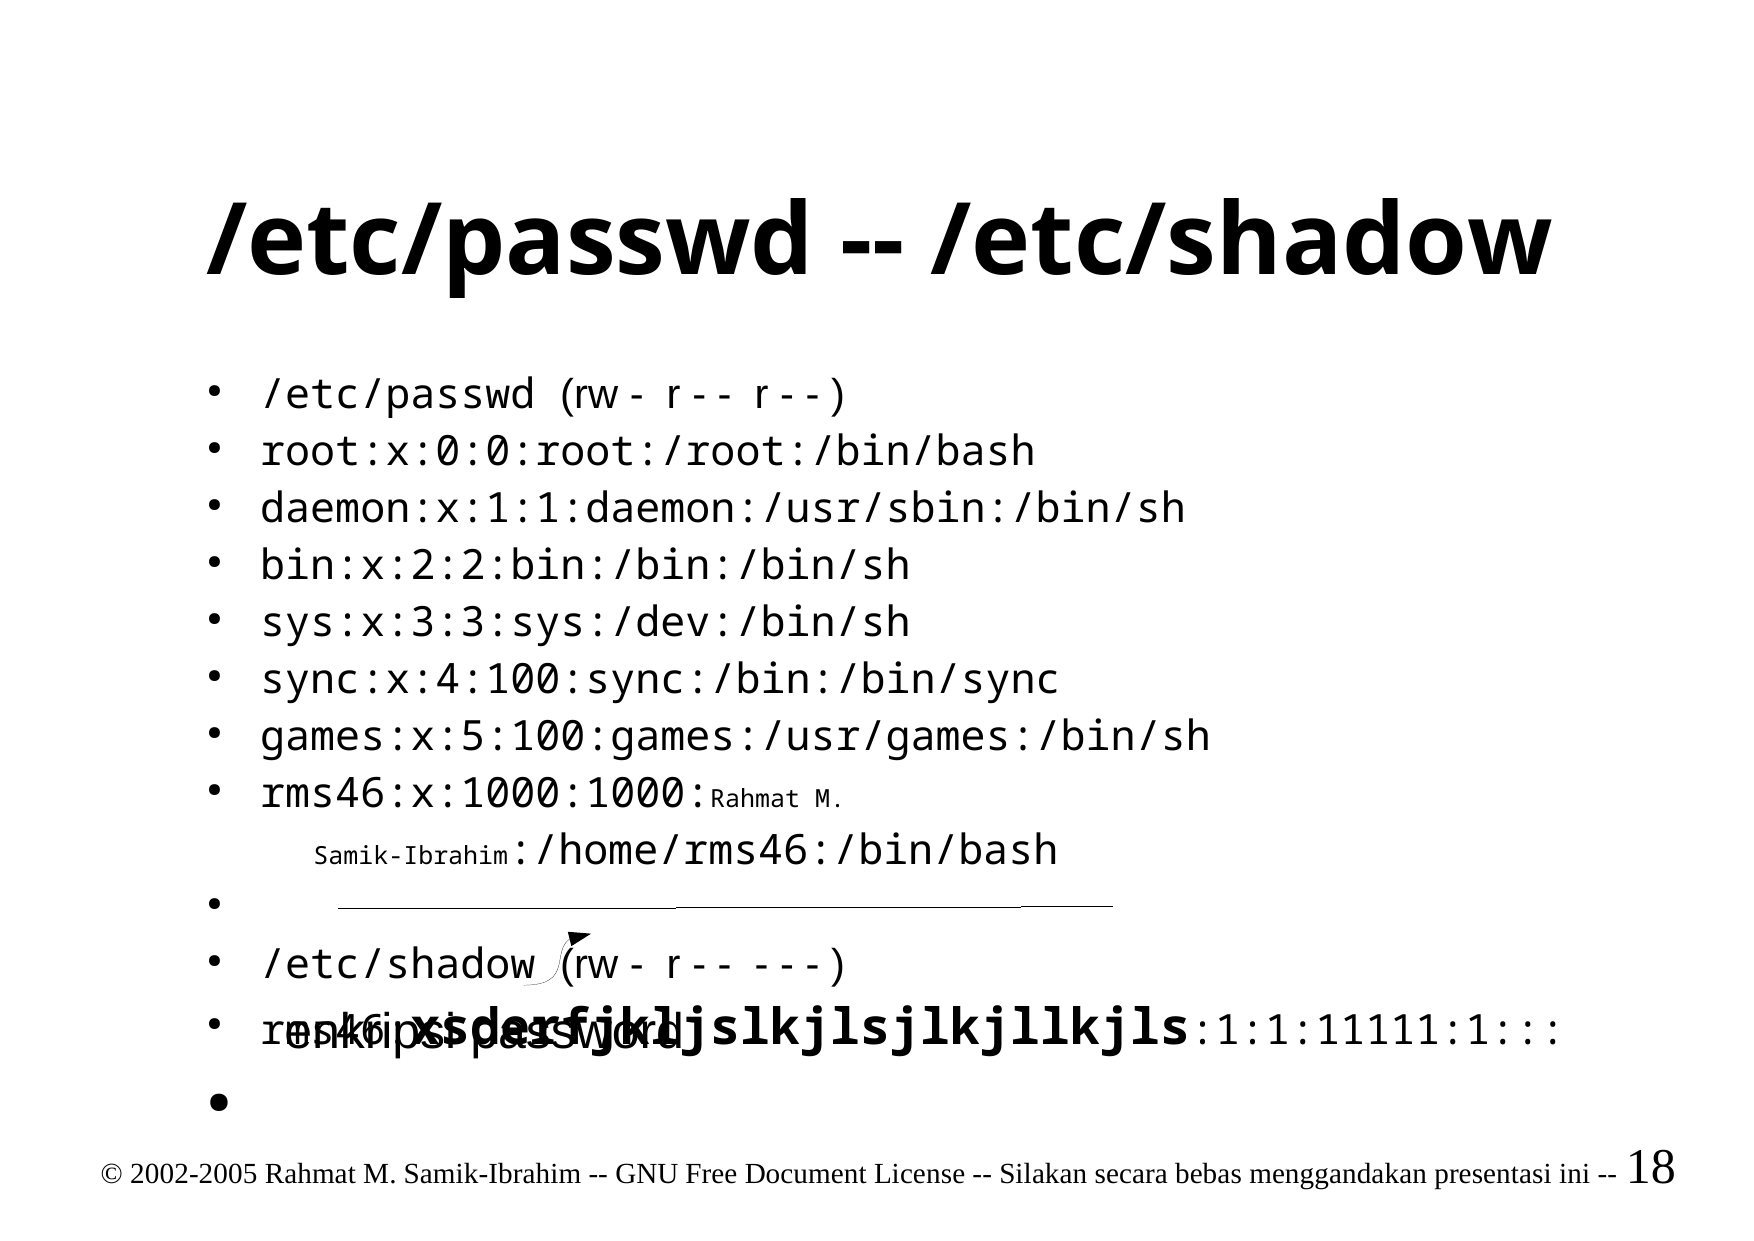

# /etc/passwd -- /etc/shadow
/etc/passwd (rw - r - - r - - )
root:x:0:0:root:/root:/bin/bash
daemon:x:1:1:daemon:/usr/sbin:/bin/sh
bin:x:2:2:bin:/bin:/bin/sh
sys:x:3:3:sys:/dev:/bin/sh
sync:x:4:100:sync:/bin:/bin/sync
games:x:5:100:games:/usr/games:/bin/sh
rms46:x:1000:1000:Rahmat M. Samik-Ibrahim:/home/rms46:/bin/bash
/etc/shadow (rw - r - - - - - )
rms46:xsderfjkljslkjlsjlkjllkjls:1:1:11111:1:::
enkripsi password